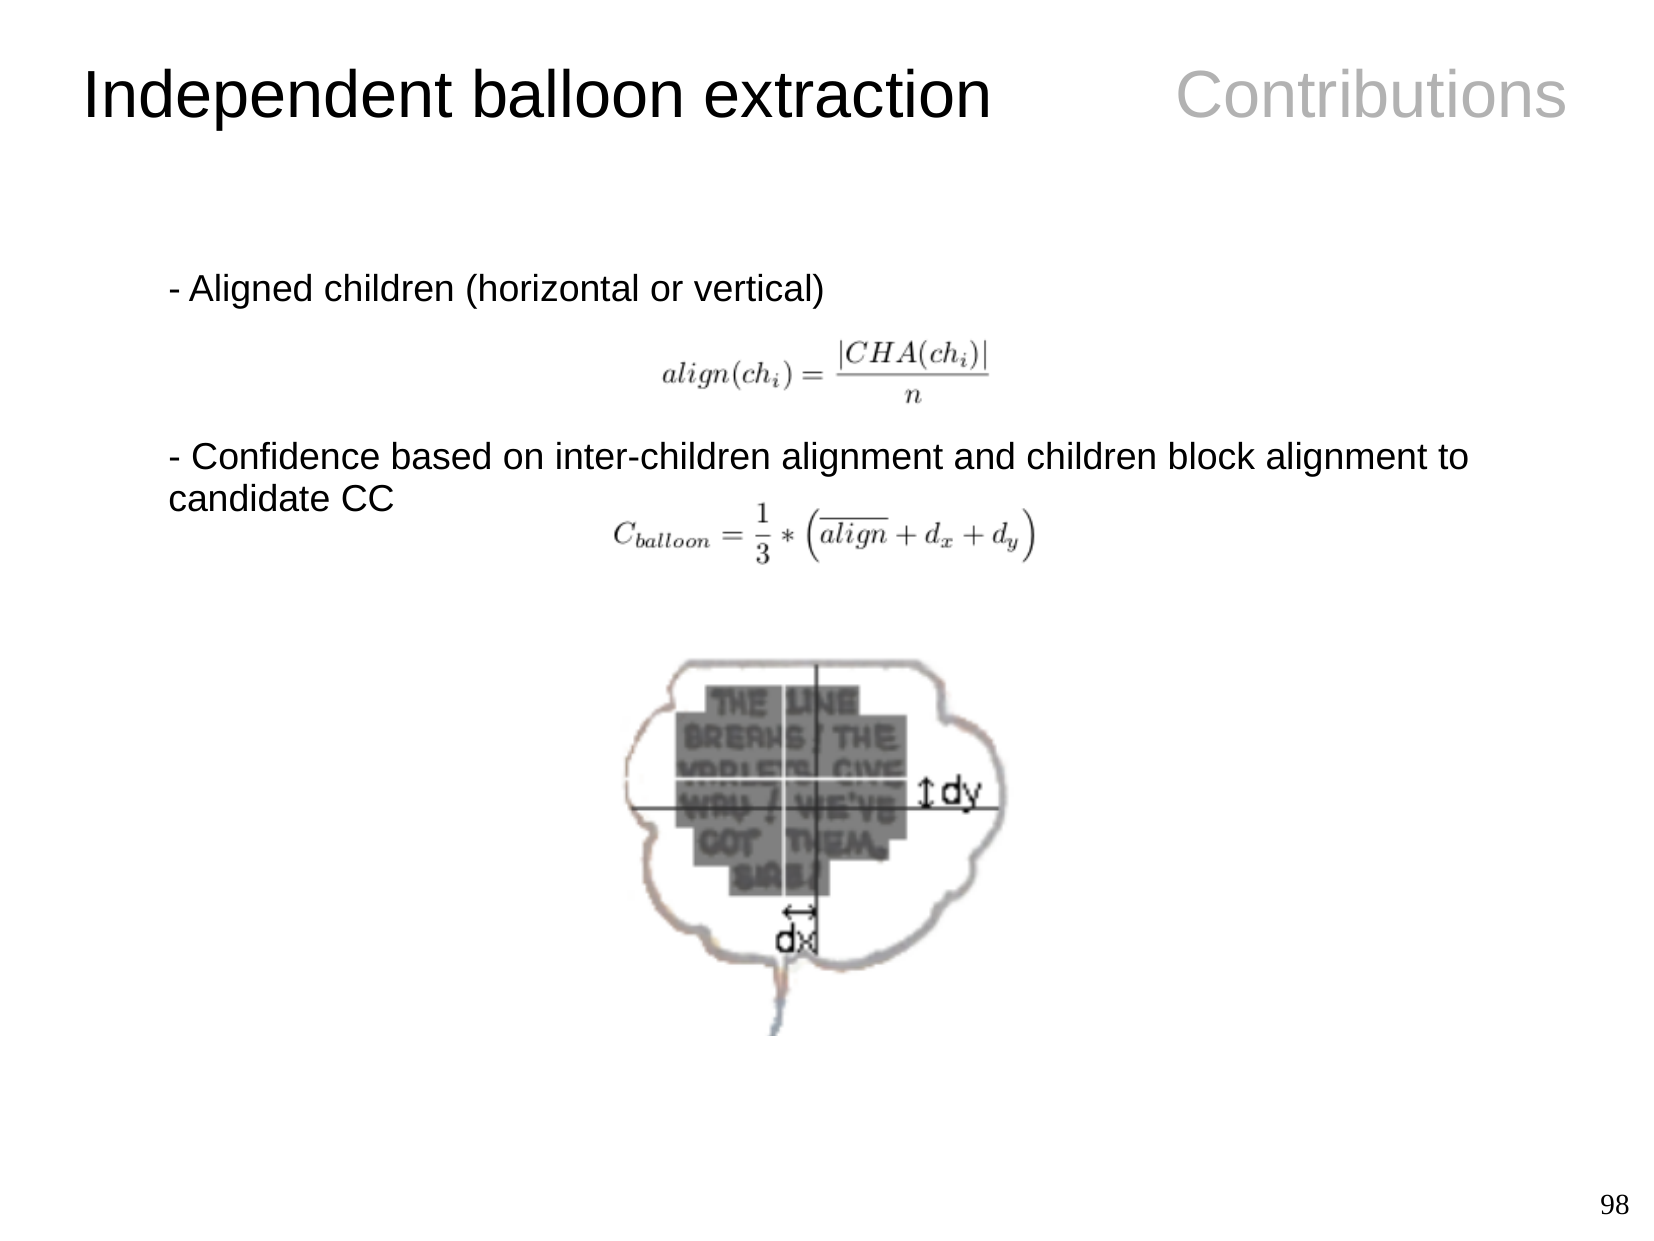

# Independent balloon extraction
- Aligned children (horizontal or vertical)
- Confidence based on inter-children alignment and children block alignment to candidate CC
98